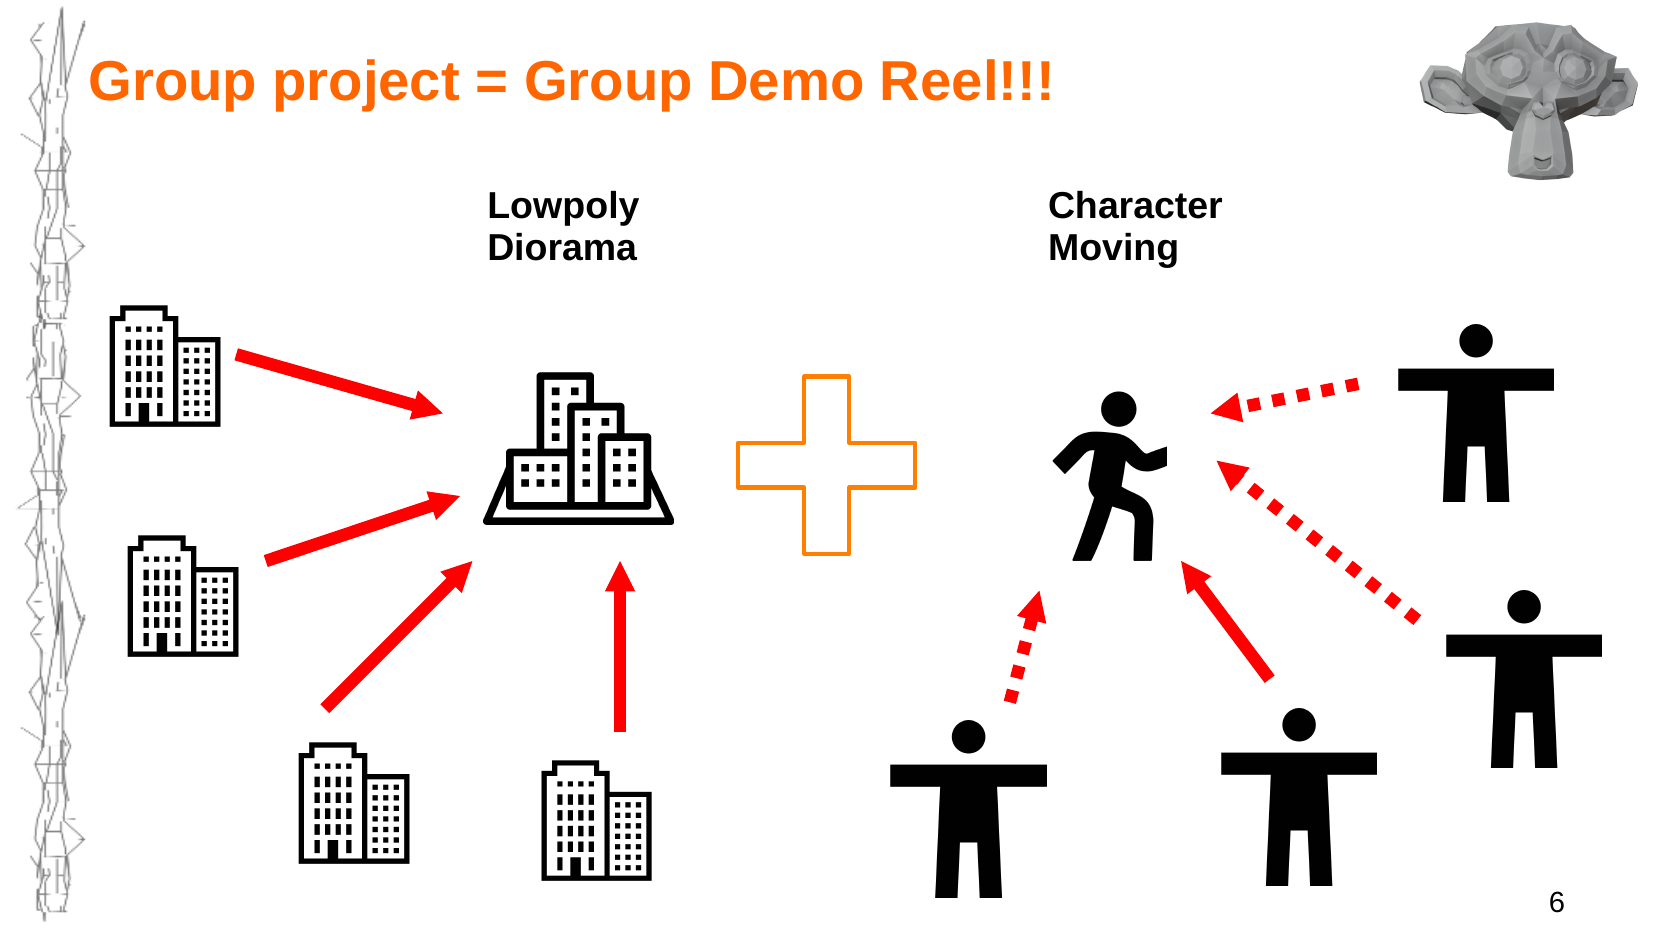

# Group project = Group Demo Reel!!!
Lowpoly
Diorama
Character
Moving
6